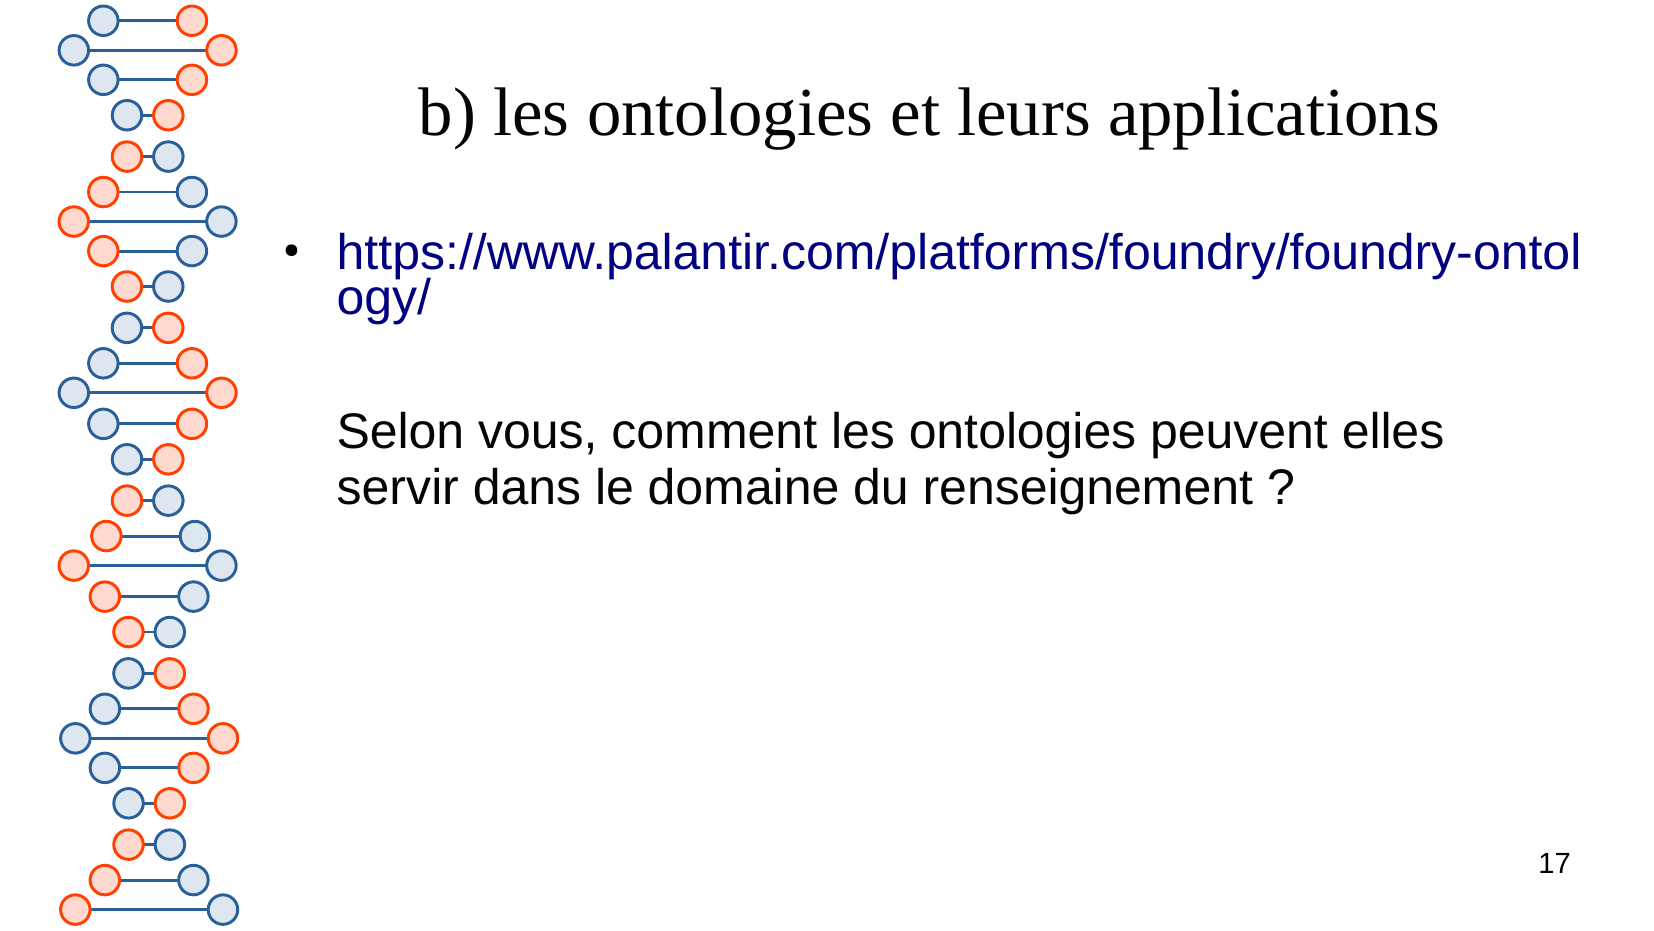

# b) les ontologies et leurs applications
https://www.palantir.com/platforms/foundry/foundry-ontology/
Selon vous, comment les ontologies peuvent elles servir dans le domaine du renseignement ?
17